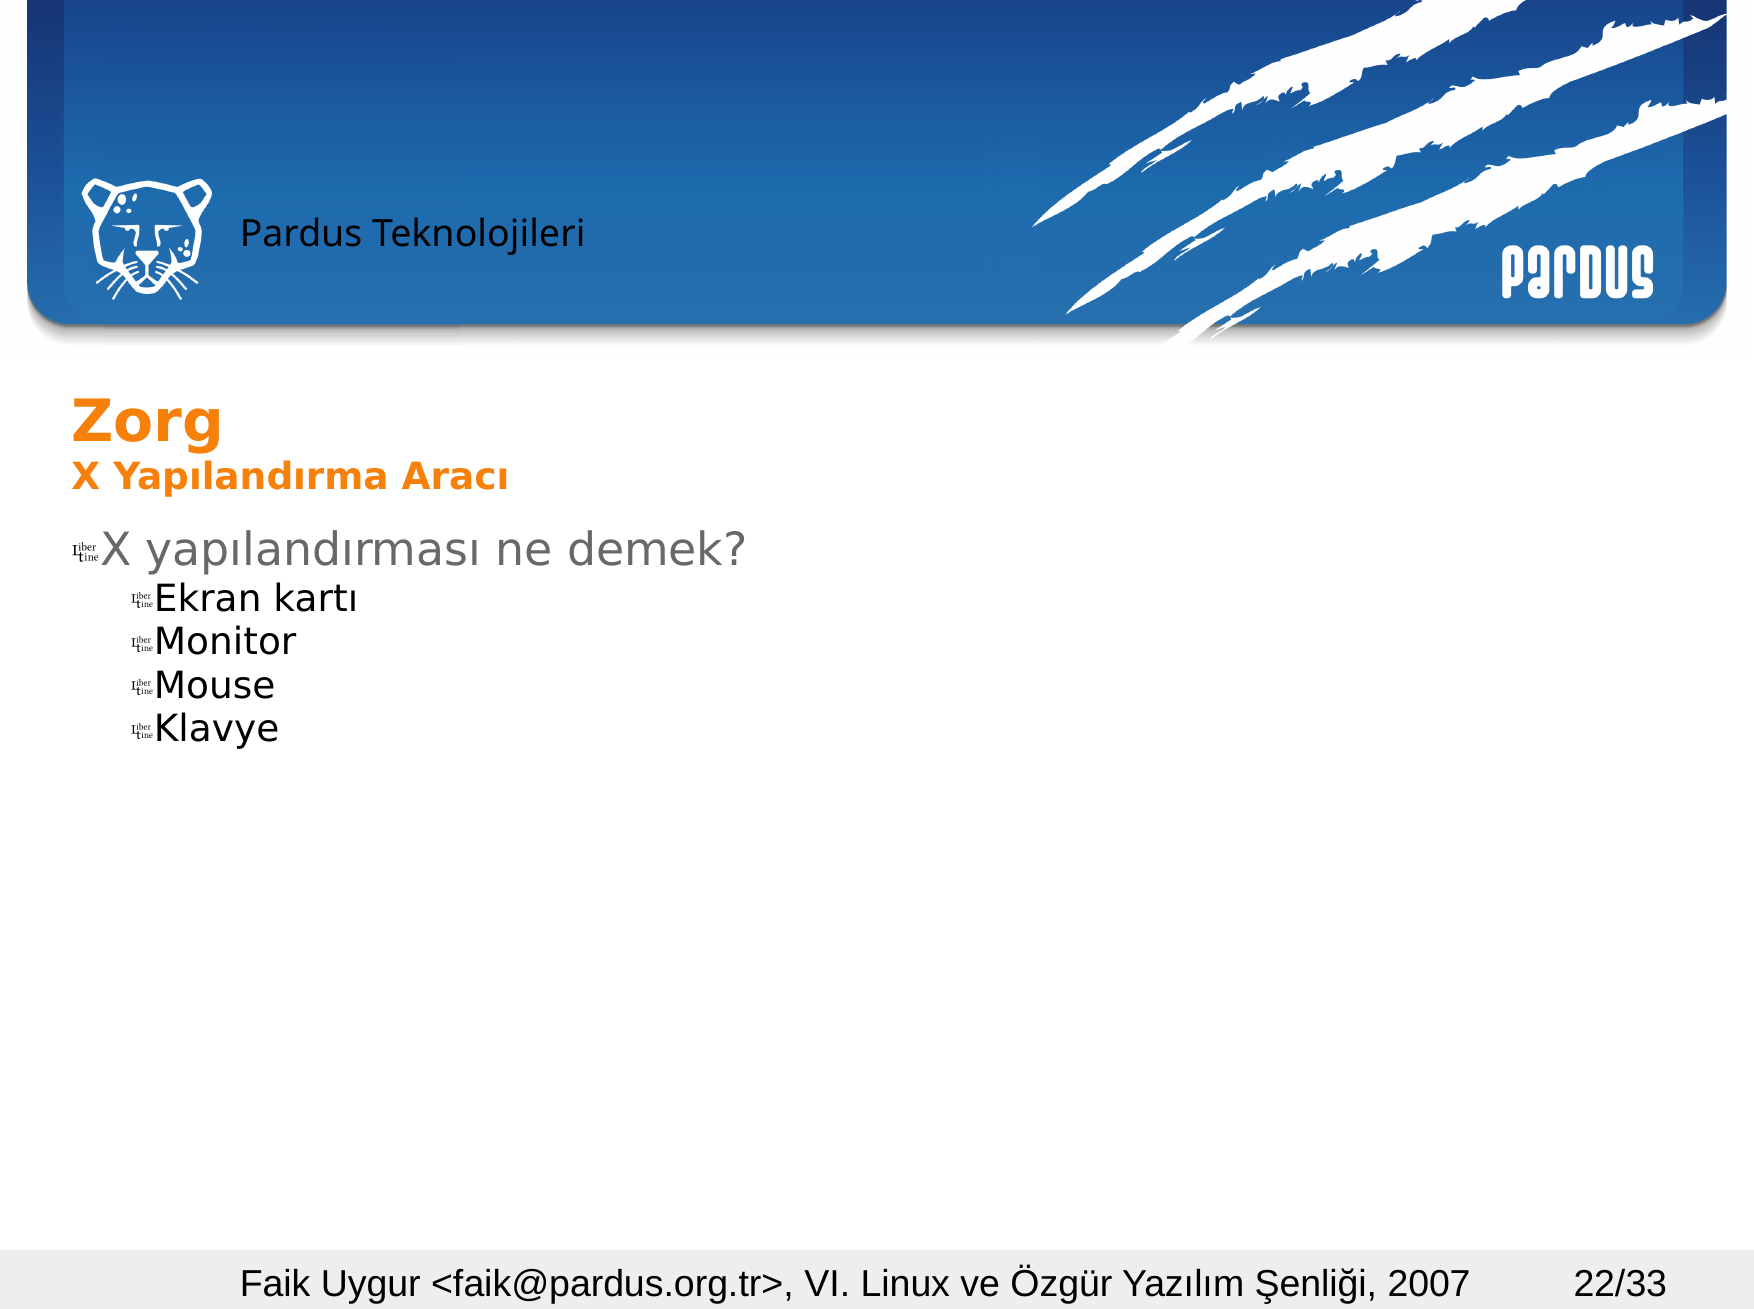

Zorg
X Yapılandırma Aracı
X yapılandırması ne demek?
Ekran kartı
Monitor
Mouse
Klavye